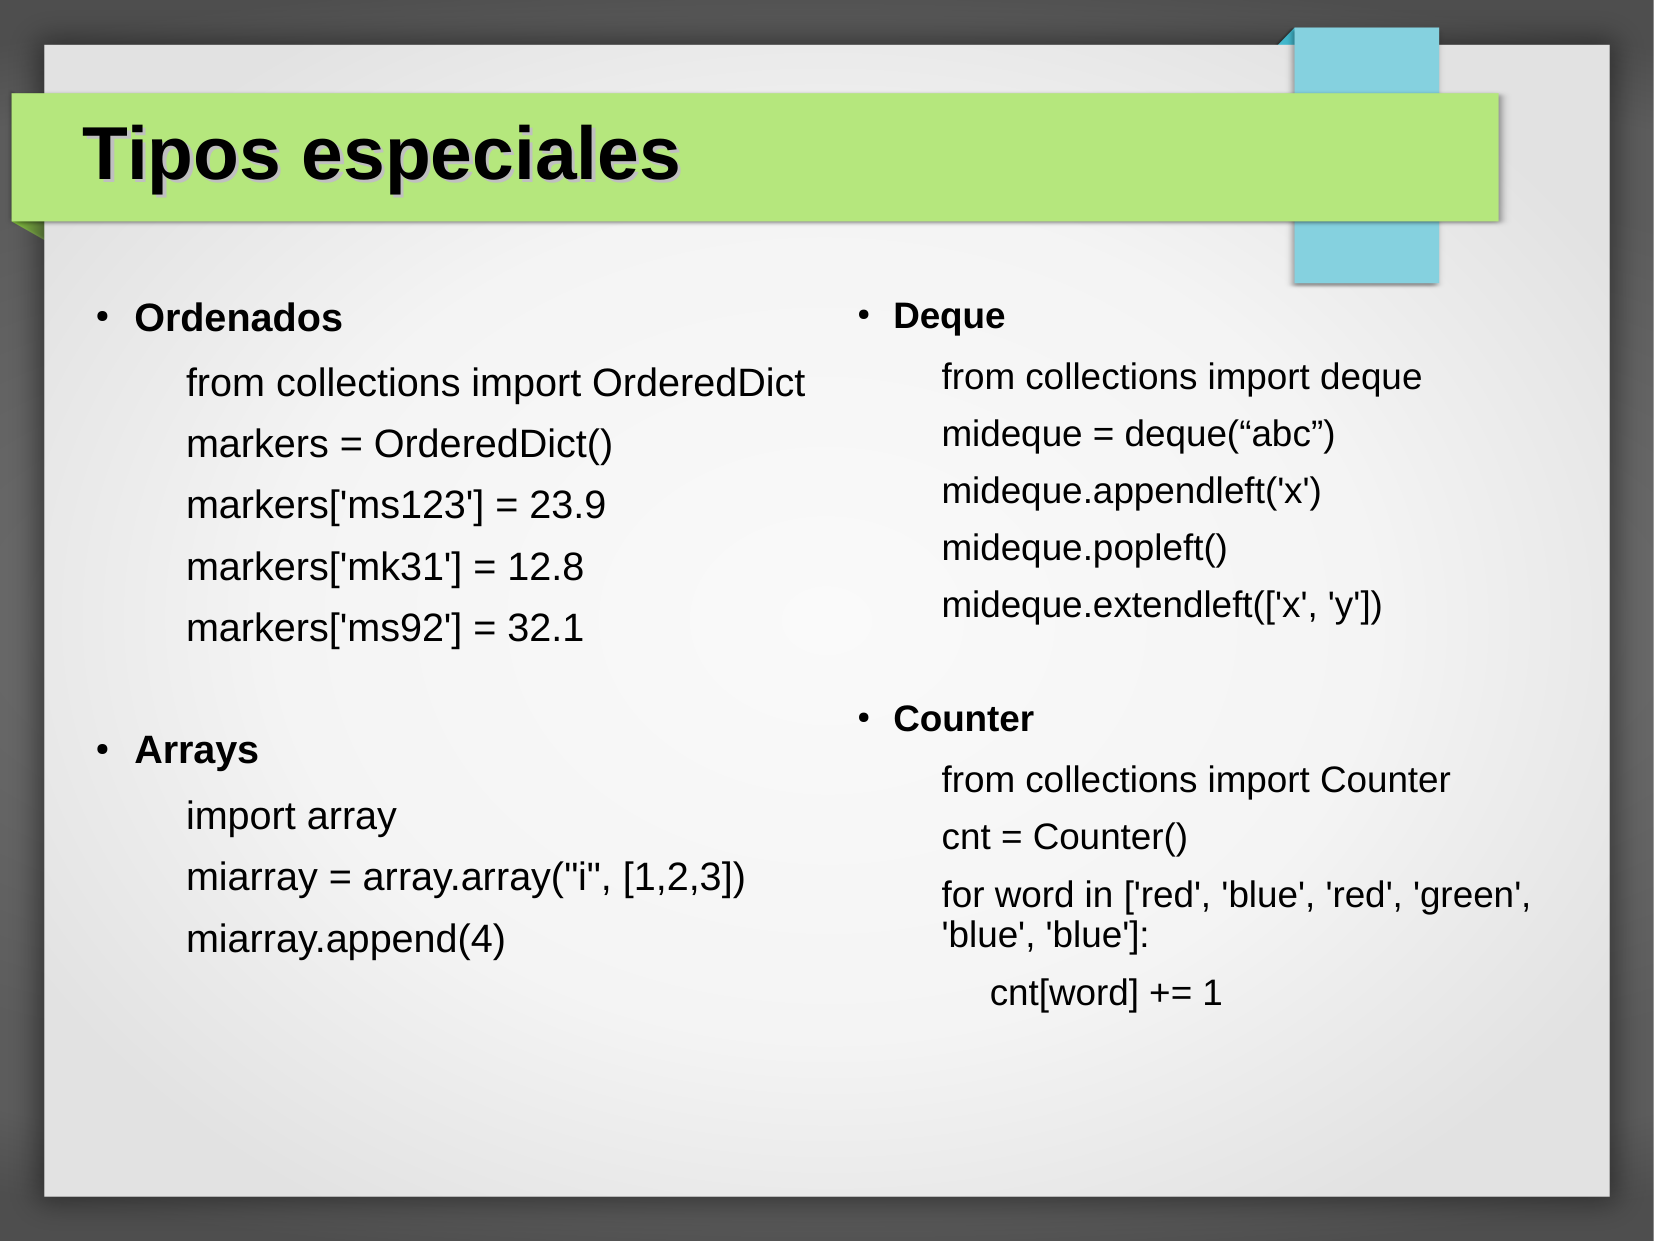

# Tipos especiales
Ordenados
from collections import OrderedDict
markers = OrderedDict()
markers['ms123'] = 23.9
markers['mk31'] = 12.8
markers['ms92'] = 32.1
Arrays
import array
miarray = array.array("i", [1,2,3])
miarray.append(4)
Deque
from collections import deque
mideque = deque(“abc”)
mideque.appendleft('x')
mideque.popleft()
mideque.extendleft(['x', 'y'])
Counter
from collections import Counter
cnt = Counter()
for word in ['red', 'blue', 'red', 'green', 'blue', 'blue']:
cnt[word] += 1